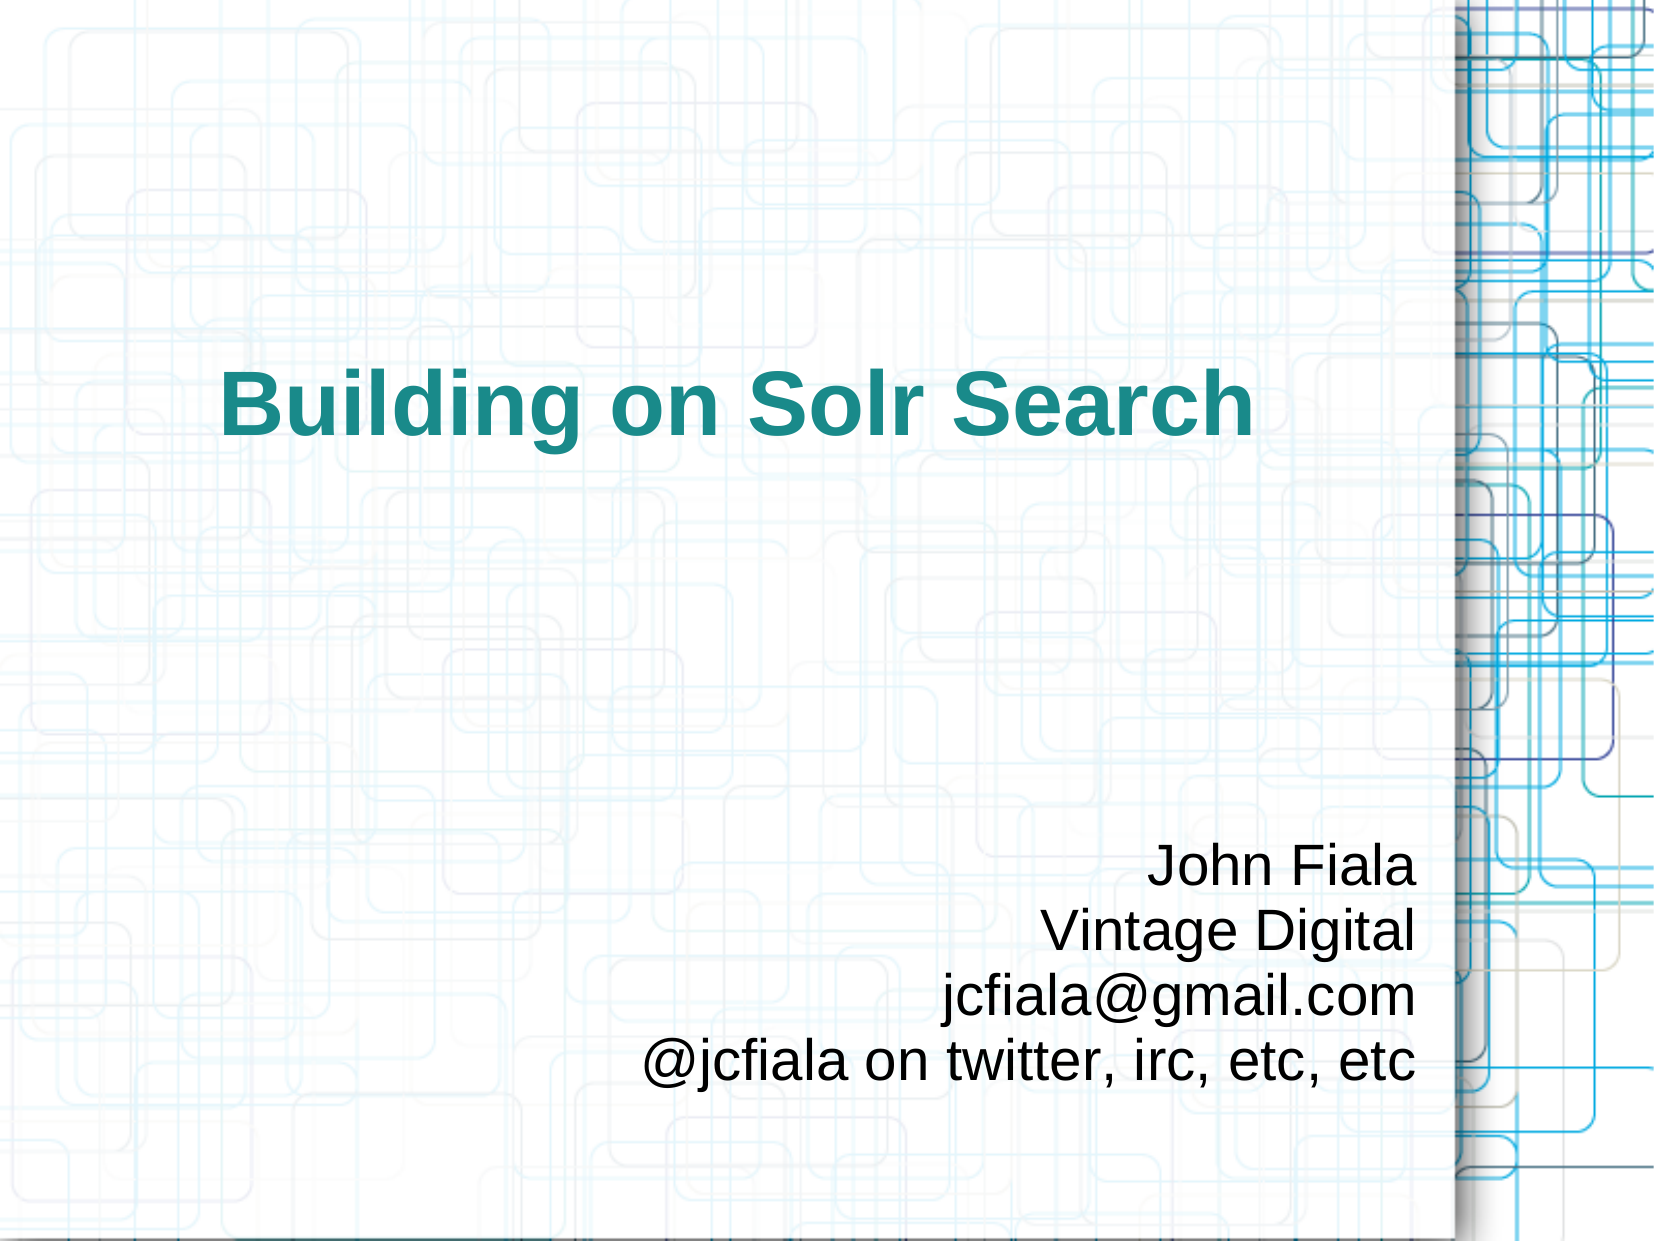

# Building on Solr Search
John Fiala
Vintage Digital
jcfiala@gmail.com
@jcfiala on twitter, irc, etc, etc